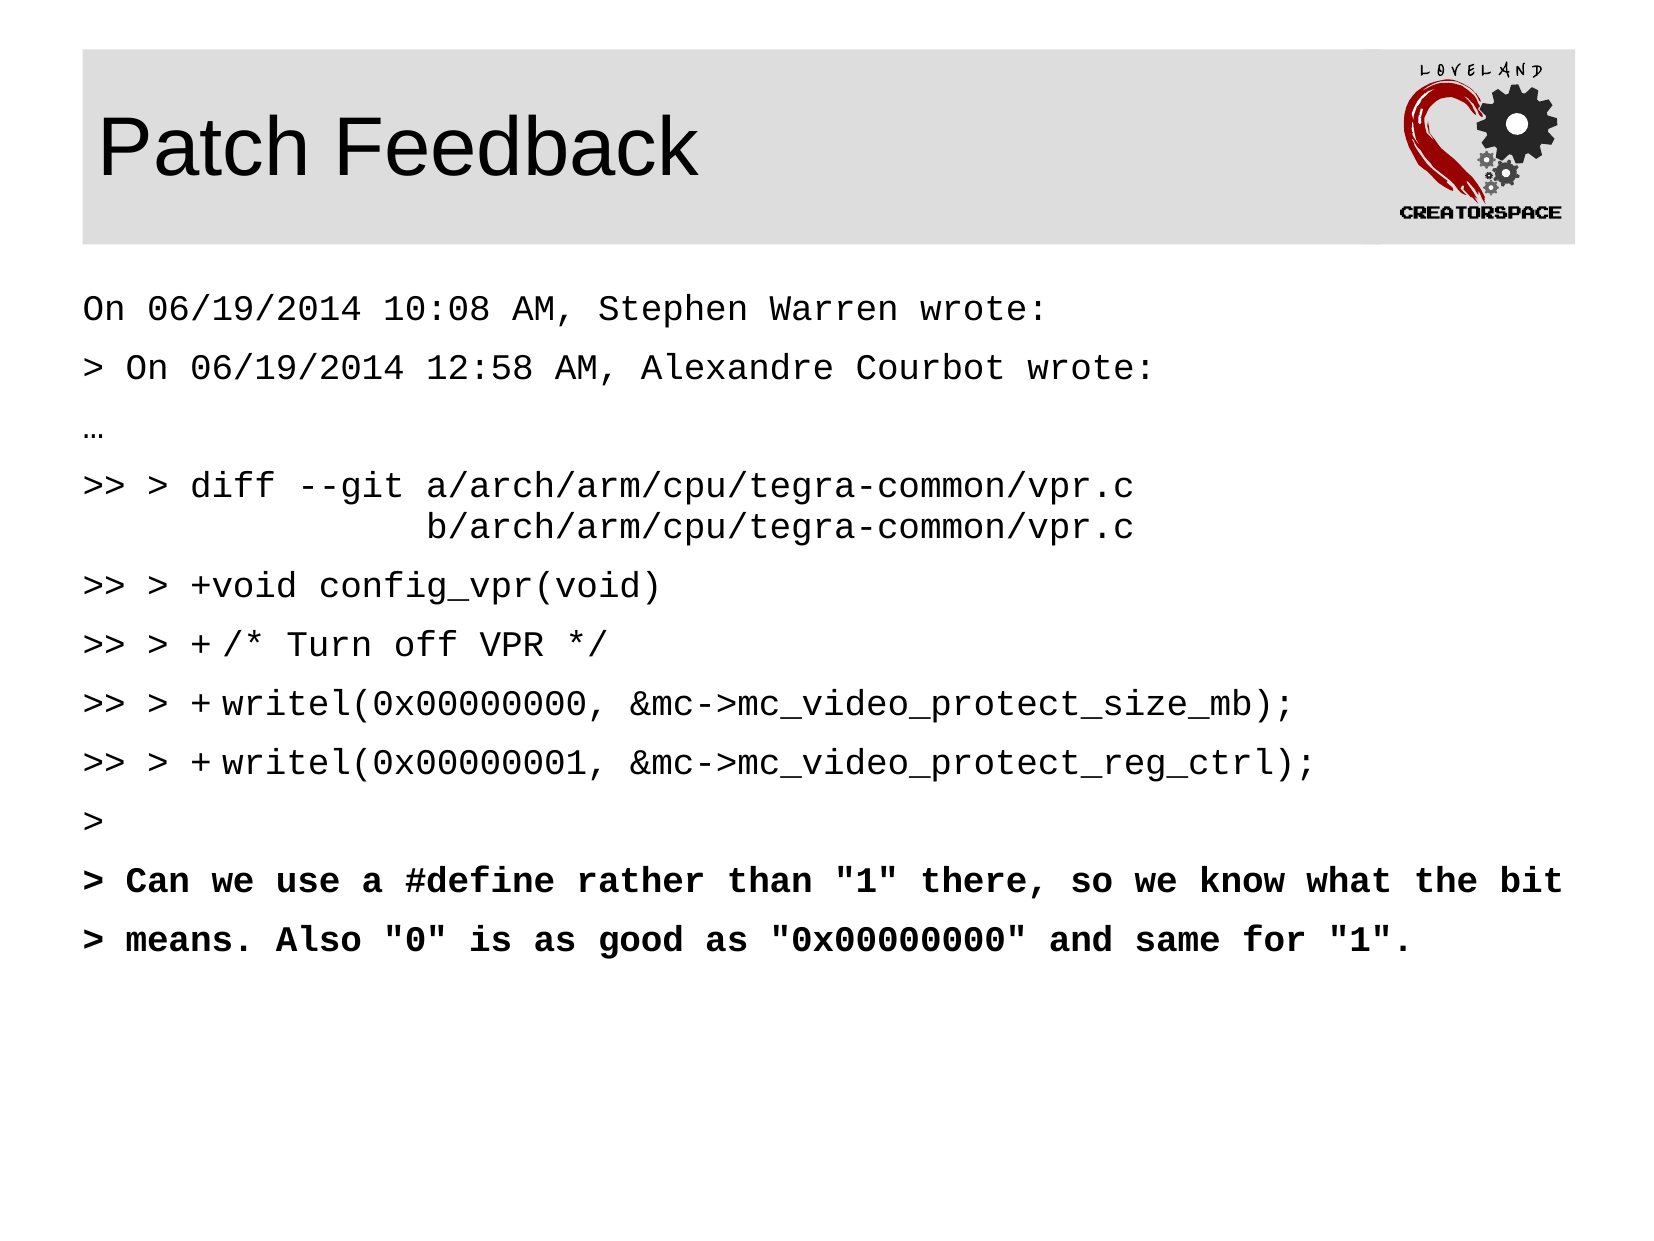

# Patch Feedback
On 06/19/2014 10:08 AM, Stephen Warren wrote:
> On 06/19/2014 12:58 AM, Alexandre Courbot wrote:
…
>> > diff --git a/arch/arm/cpu/tegra-common/vpr.c
 b/arch/arm/cpu/tegra-common/vpr.c
>> > +void config_vpr(void)
>> > +		/* Turn off VPR */
>> > +		writel(0x00000000, &mc->mc_video_protect_size_mb);
>> > +		writel(0x00000001, &mc->mc_video_protect_reg_ctrl);
>
> Can we use a #define rather than "1" there, so we know what the bit
> means. Also "0" is as good as "0x00000000" and same for "1".